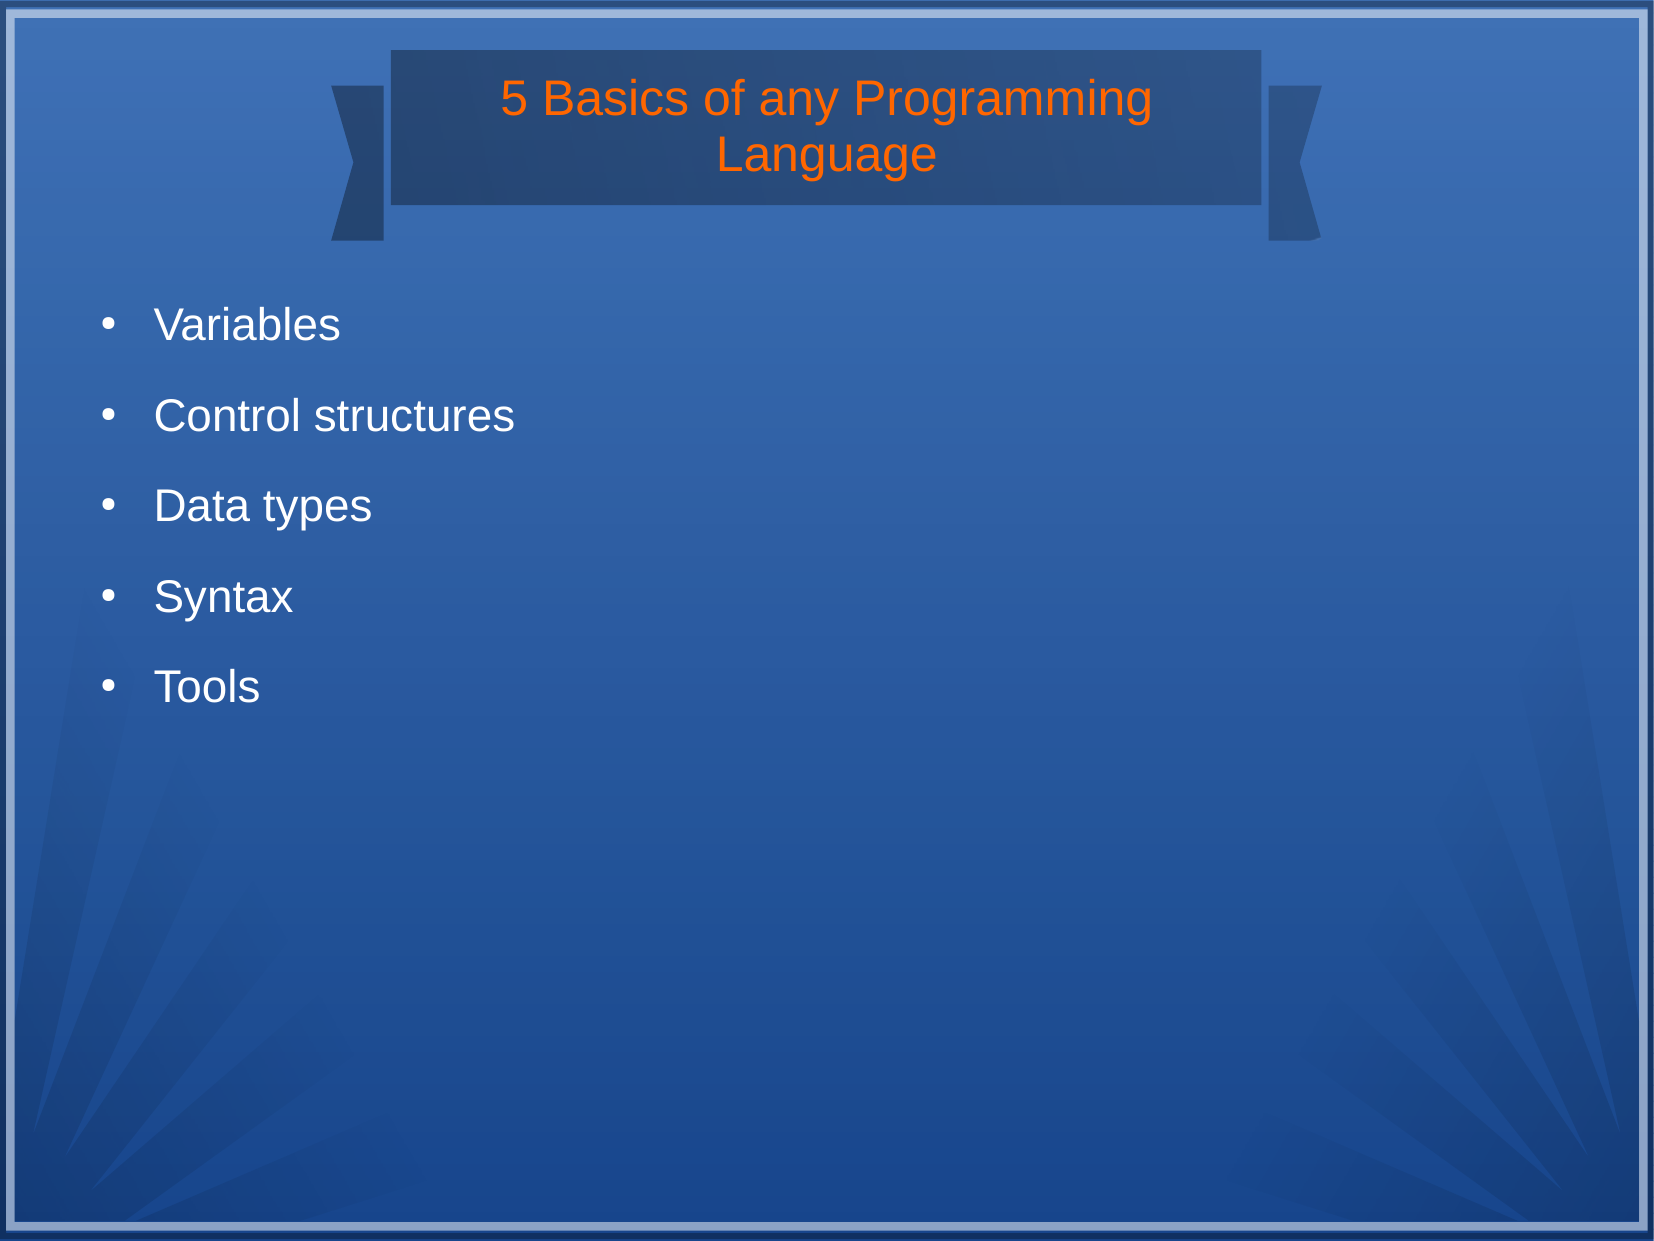

# 5 Basics of any Programming Language
Variables
Control structures
Data types
Syntax
Tools